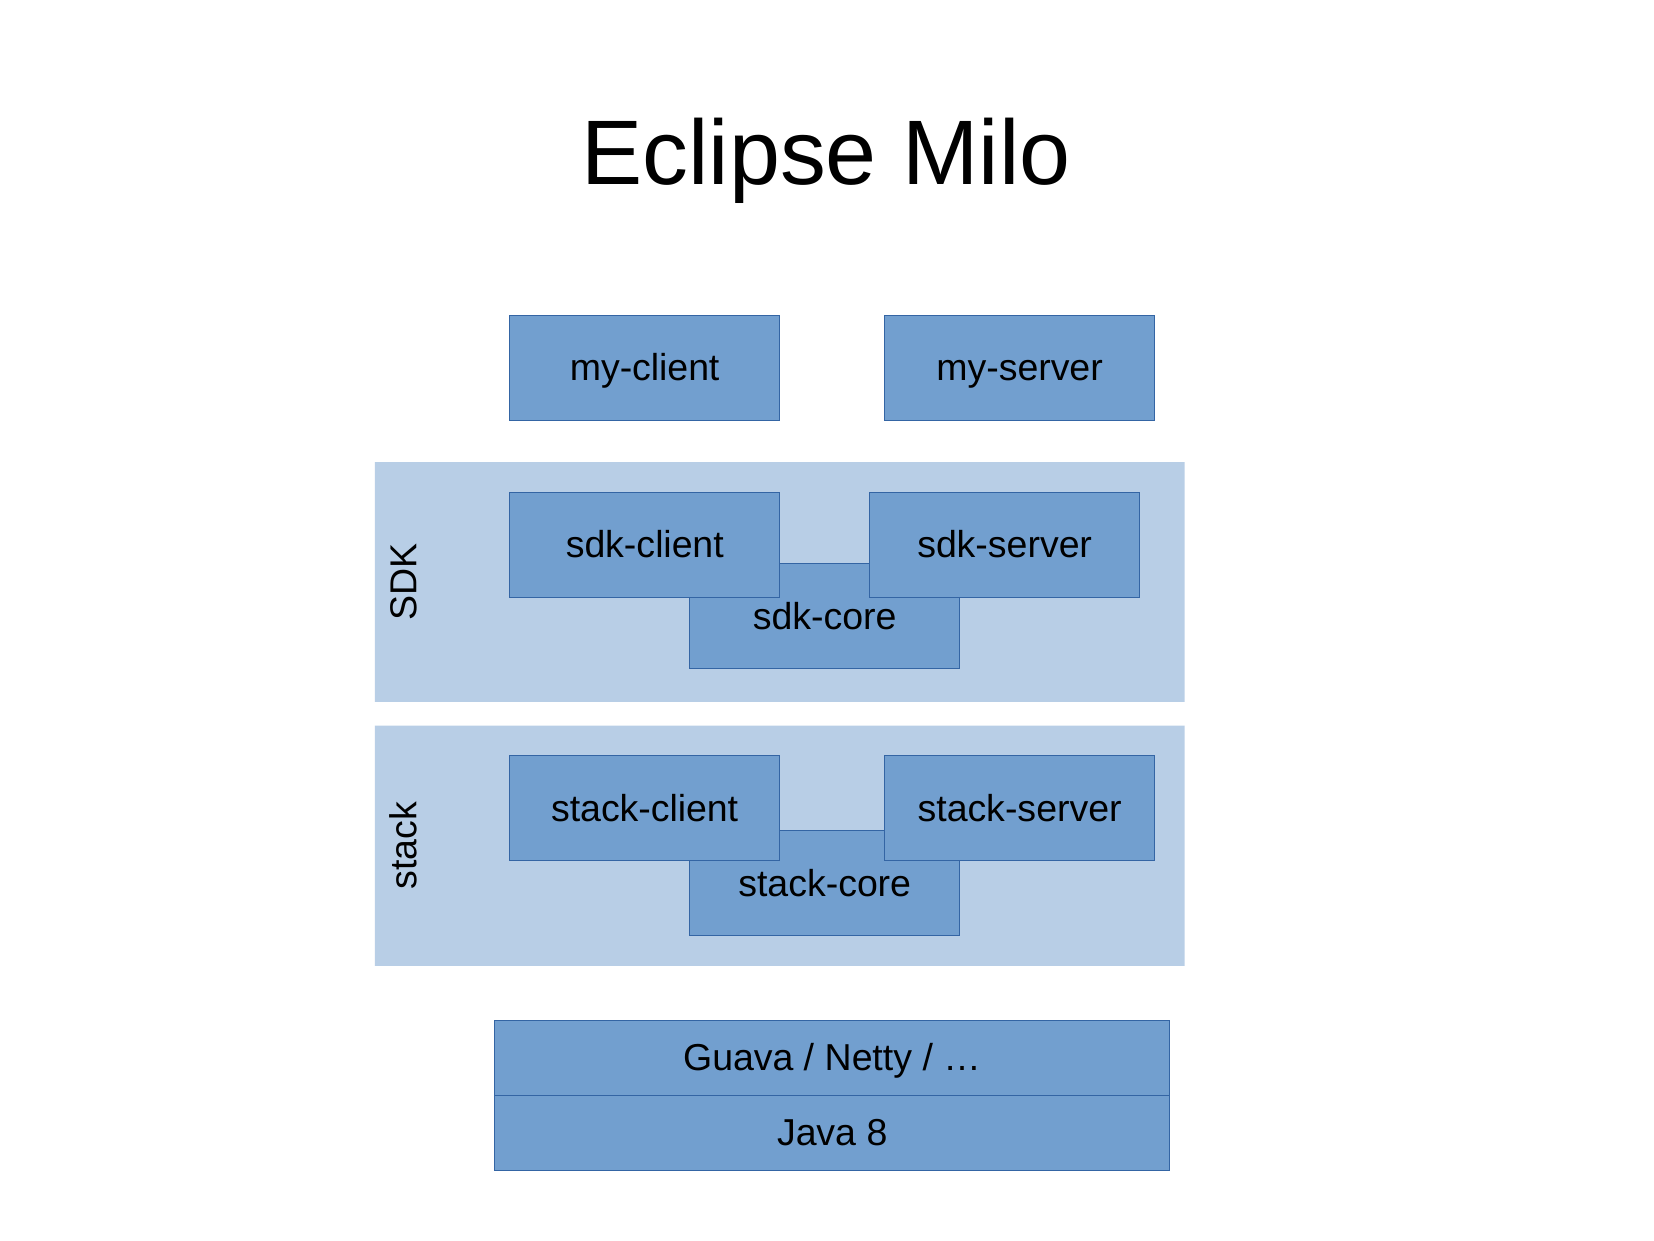

# Eclipse Milo
SDK
my-client
my-server
stack
sdk-client
sdk-server
sdk-core
stack-client
stack-server
stack-core
Guava / Netty / …
Java 8